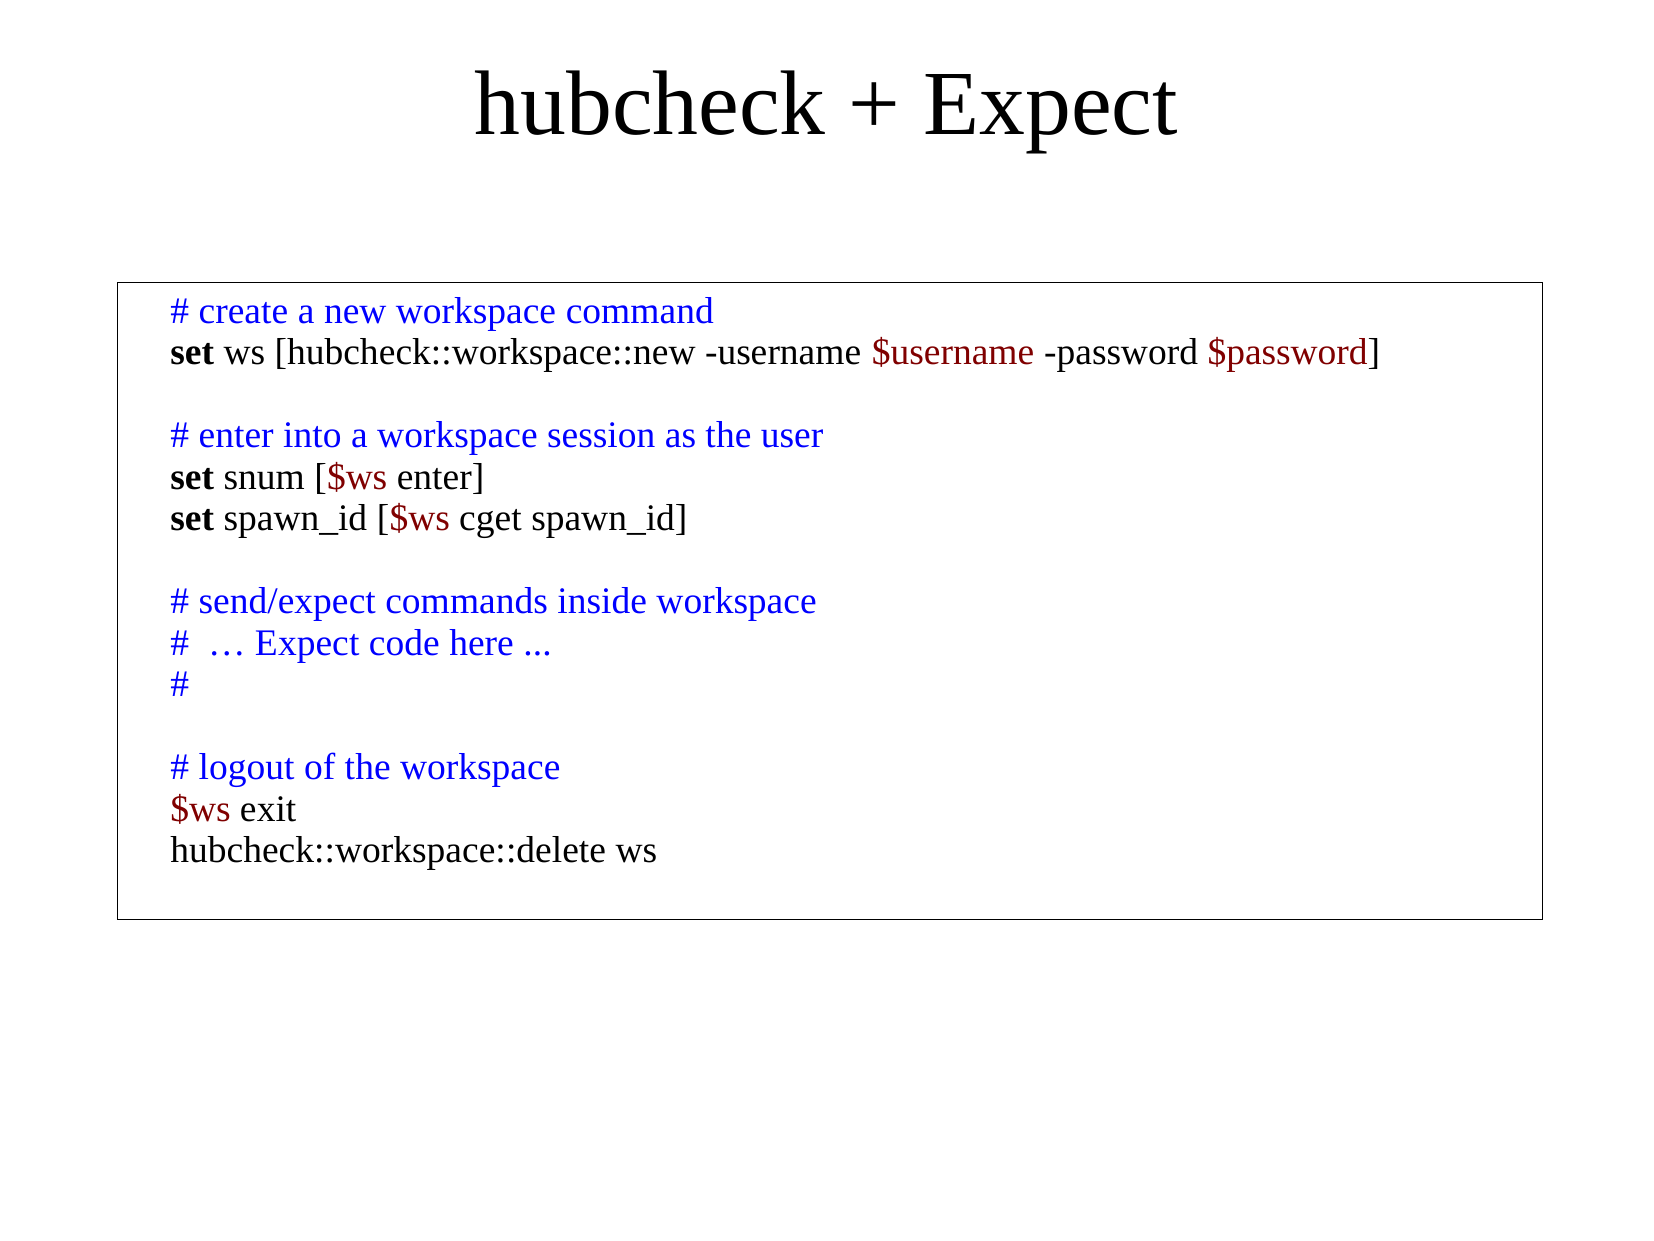

# hubcheck + Expect
 # create a new workspace command
 set ws [hubcheck::workspace::new -username $username -password $password]
 # enter into a workspace session as the user
 set snum [$ws enter]
 set spawn_id [$ws cget spawn_id]
 # send/expect commands inside workspace
 # … Expect code here ...
 #
 # logout of the workspace
 $ws exit
 hubcheck::workspace::delete ws